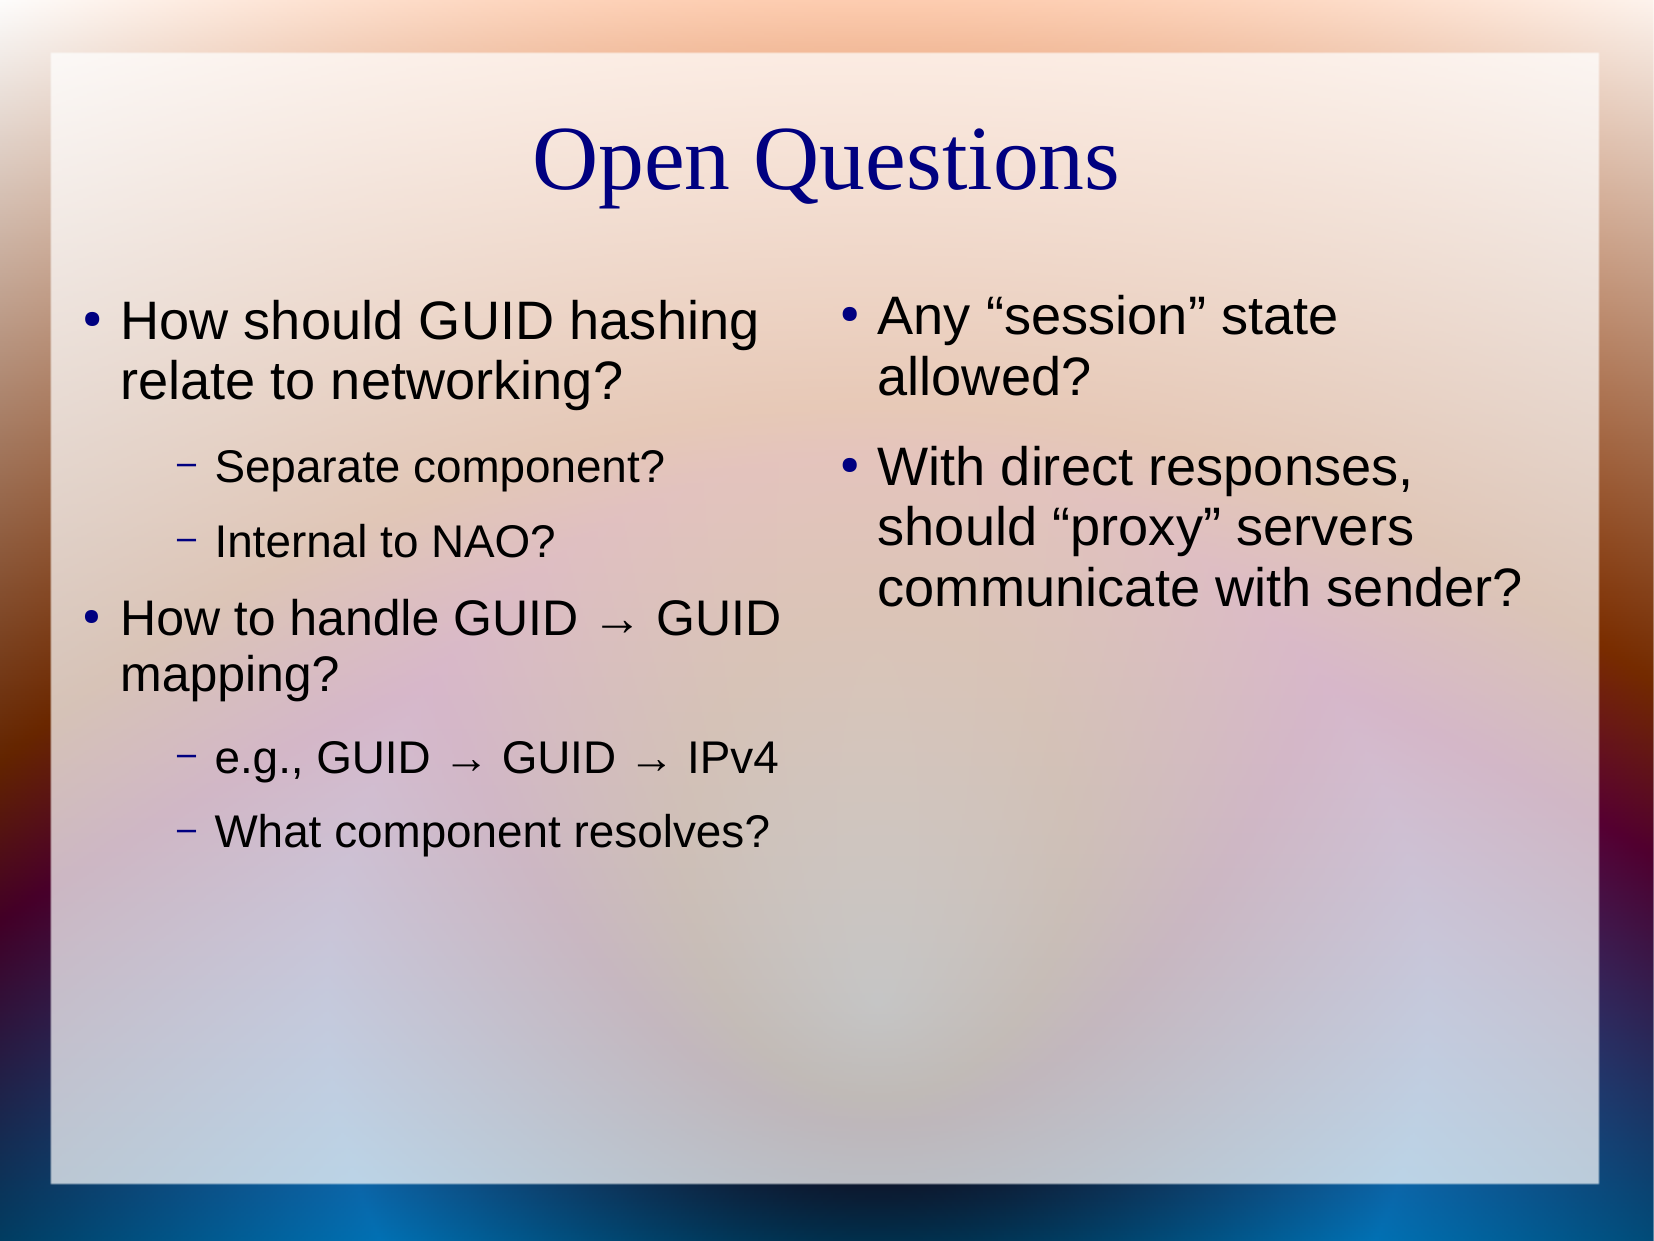

# Open Questions
Any “session” state allowed?
With direct responses, should “proxy” servers communicate with sender?
How should GUID hashing relate to networking?
Separate component?
Internal to NAO?
How to handle GUID → GUID mapping?
e.g., GUID → GUID → IPv4
What component resolves?